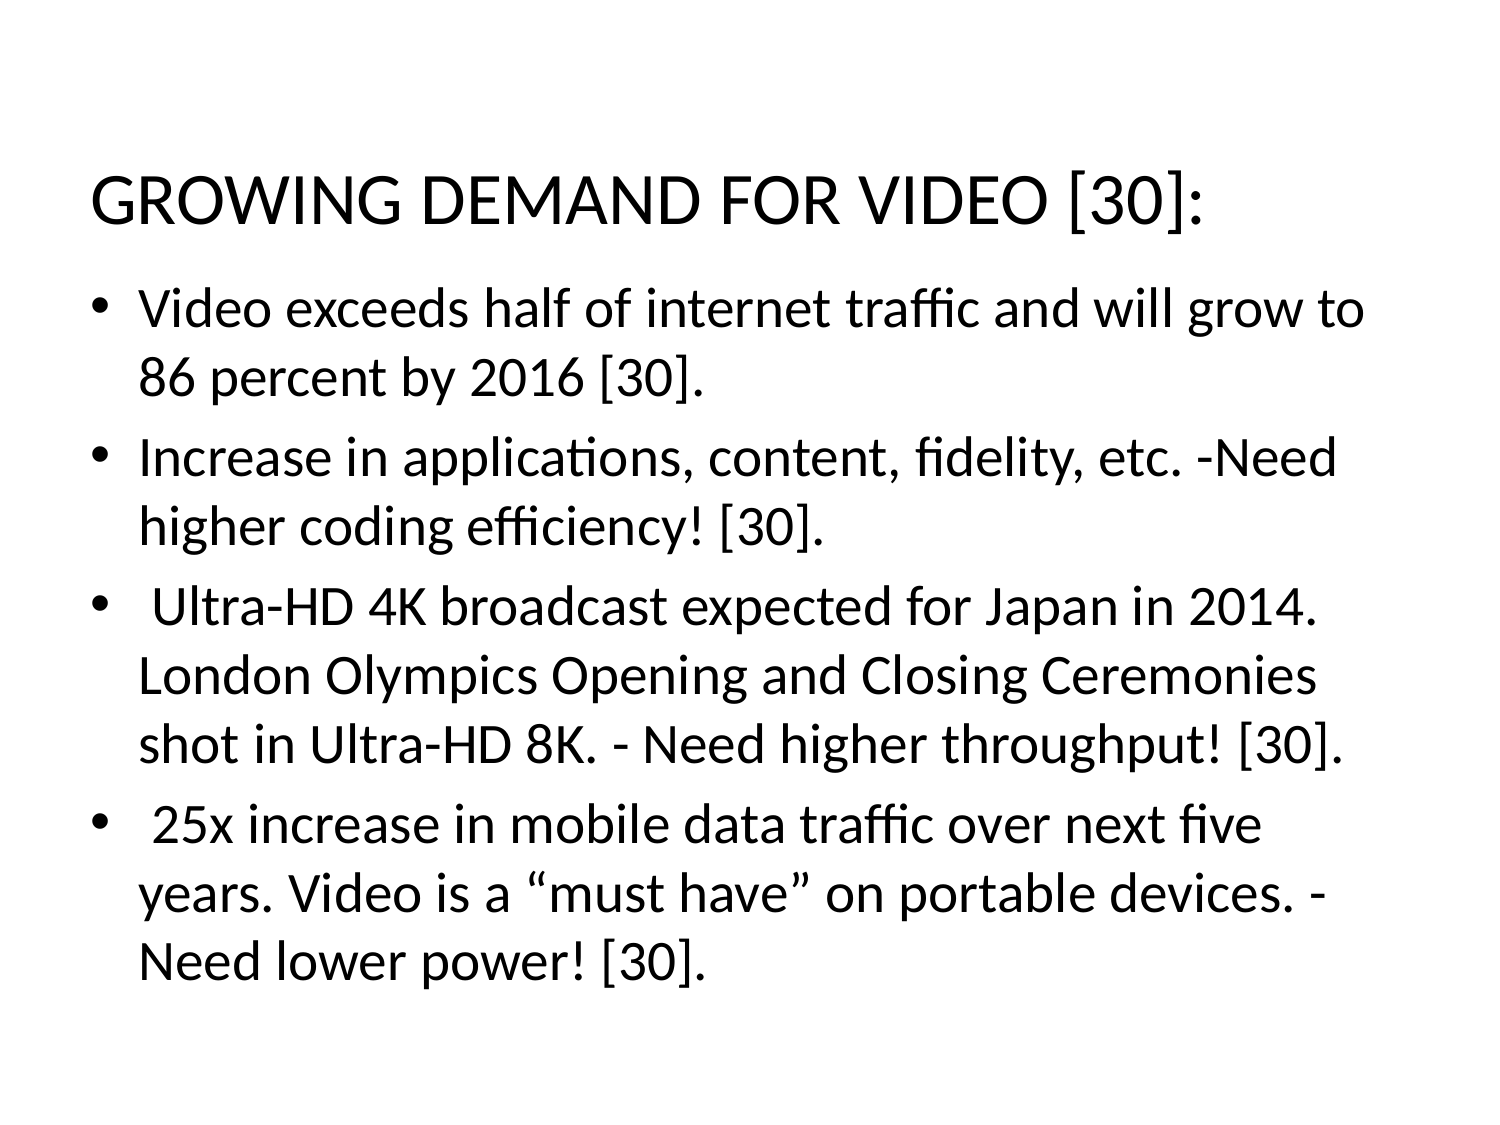

# GROWING DEMAND FOR VIDEO [30]:
Video exceeds half of internet traffic and will grow to 86 percent by 2016 [30].
Increase in applications, content, fidelity, etc. -Need higher coding efficiency! [30].
 Ultra-HD 4K broadcast expected for Japan in 2014. London Olympics Opening and Closing Ceremonies shot in Ultra-HD 8K. - Need higher throughput! [30].
 25x increase in mobile data traffic over next five years. Video is a “must have” on portable devices. - Need lower power! [30].